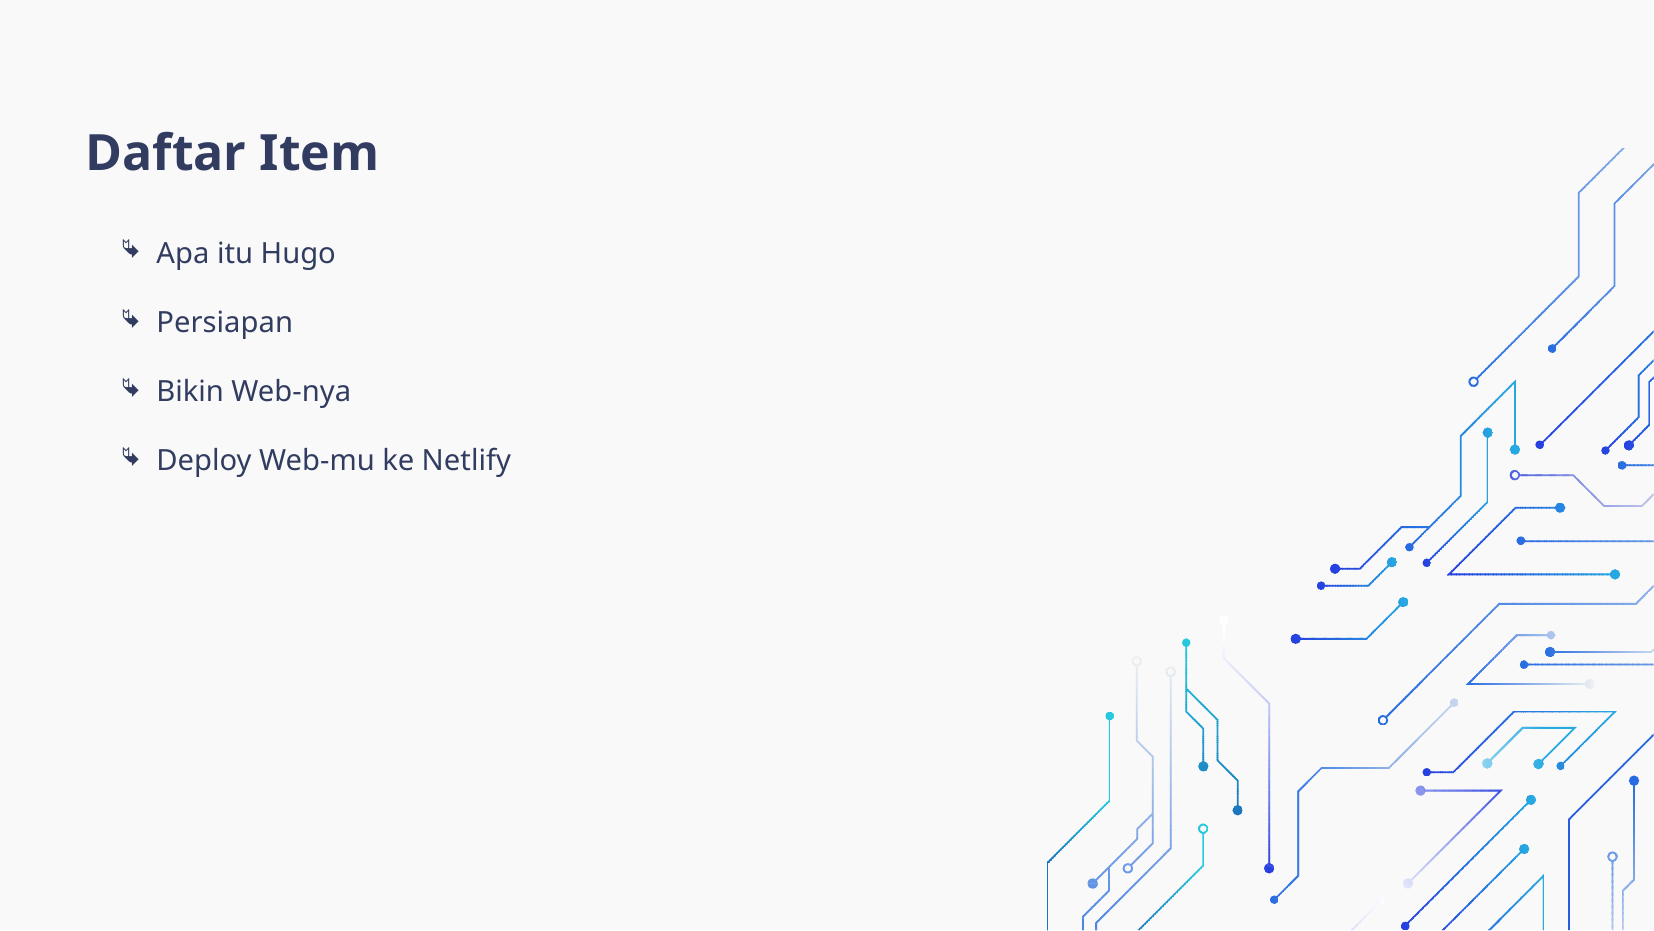

Daftar Item
Apa itu Hugo
Persiapan
Bikin Web-nya
Deploy Web-mu ke Netlify